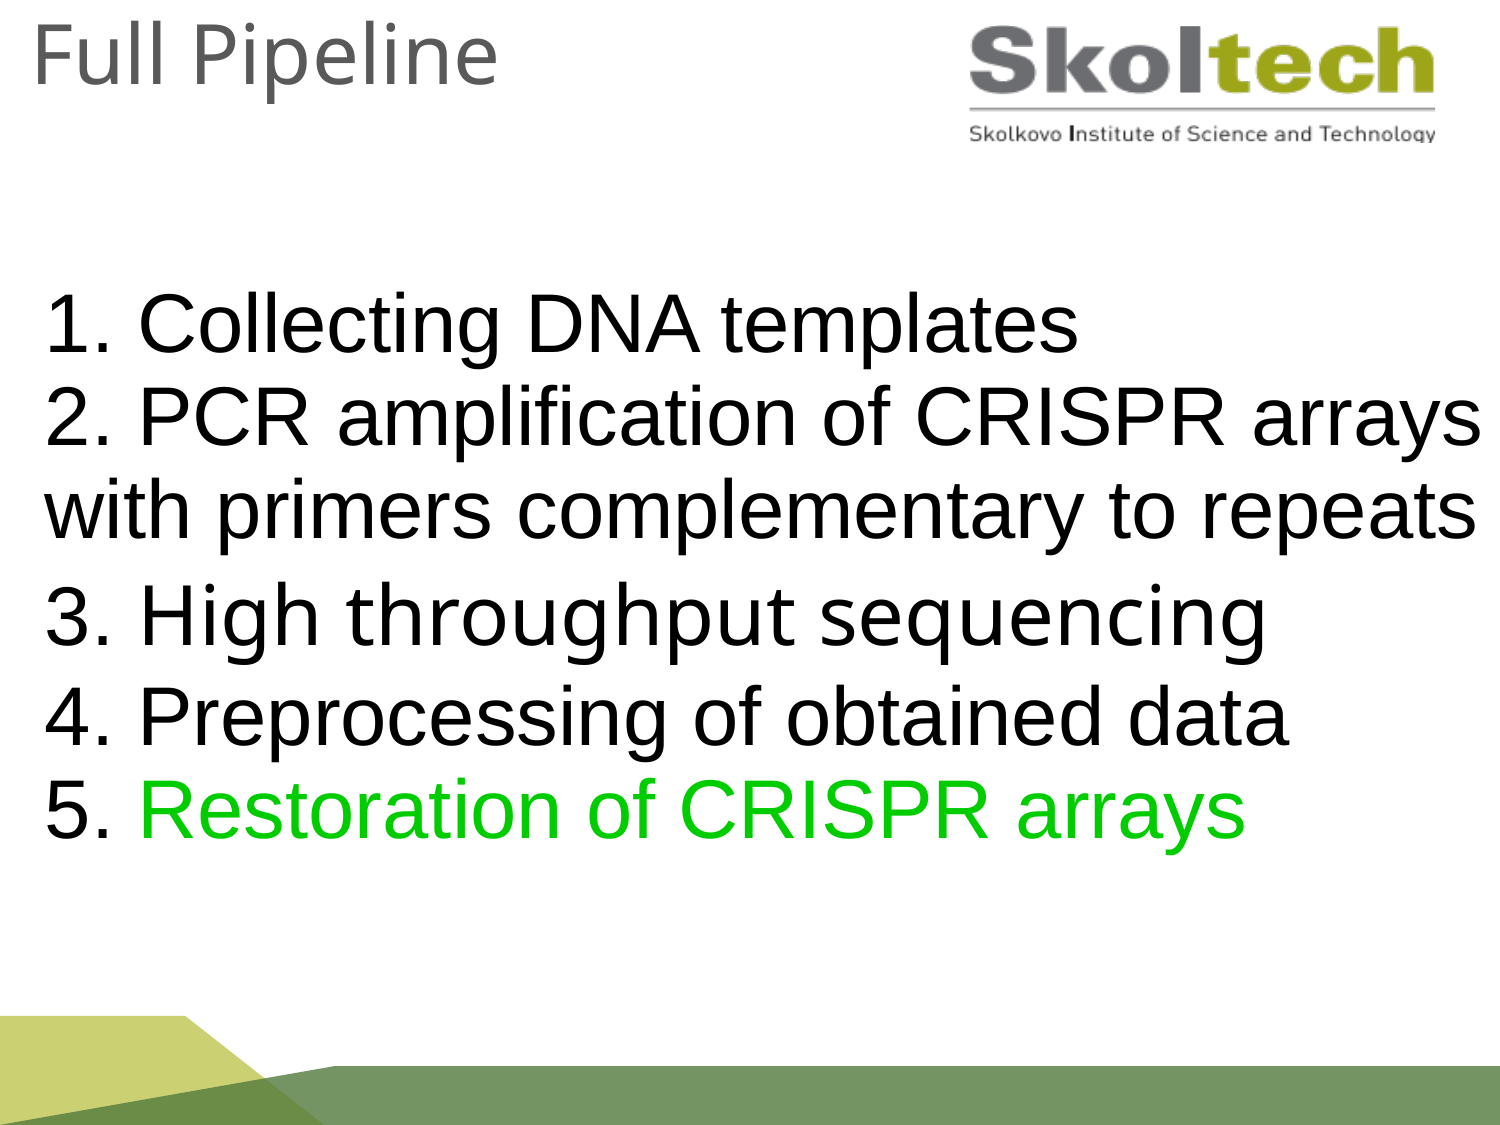

# Full Pipeline
 Collecting DNA templates
 PCR amplification of CRISPR arrays
with primers complementary to repeats
 High throughput sequencing
 Preprocessing of obtained data
 Restoration of CRISPR arrays